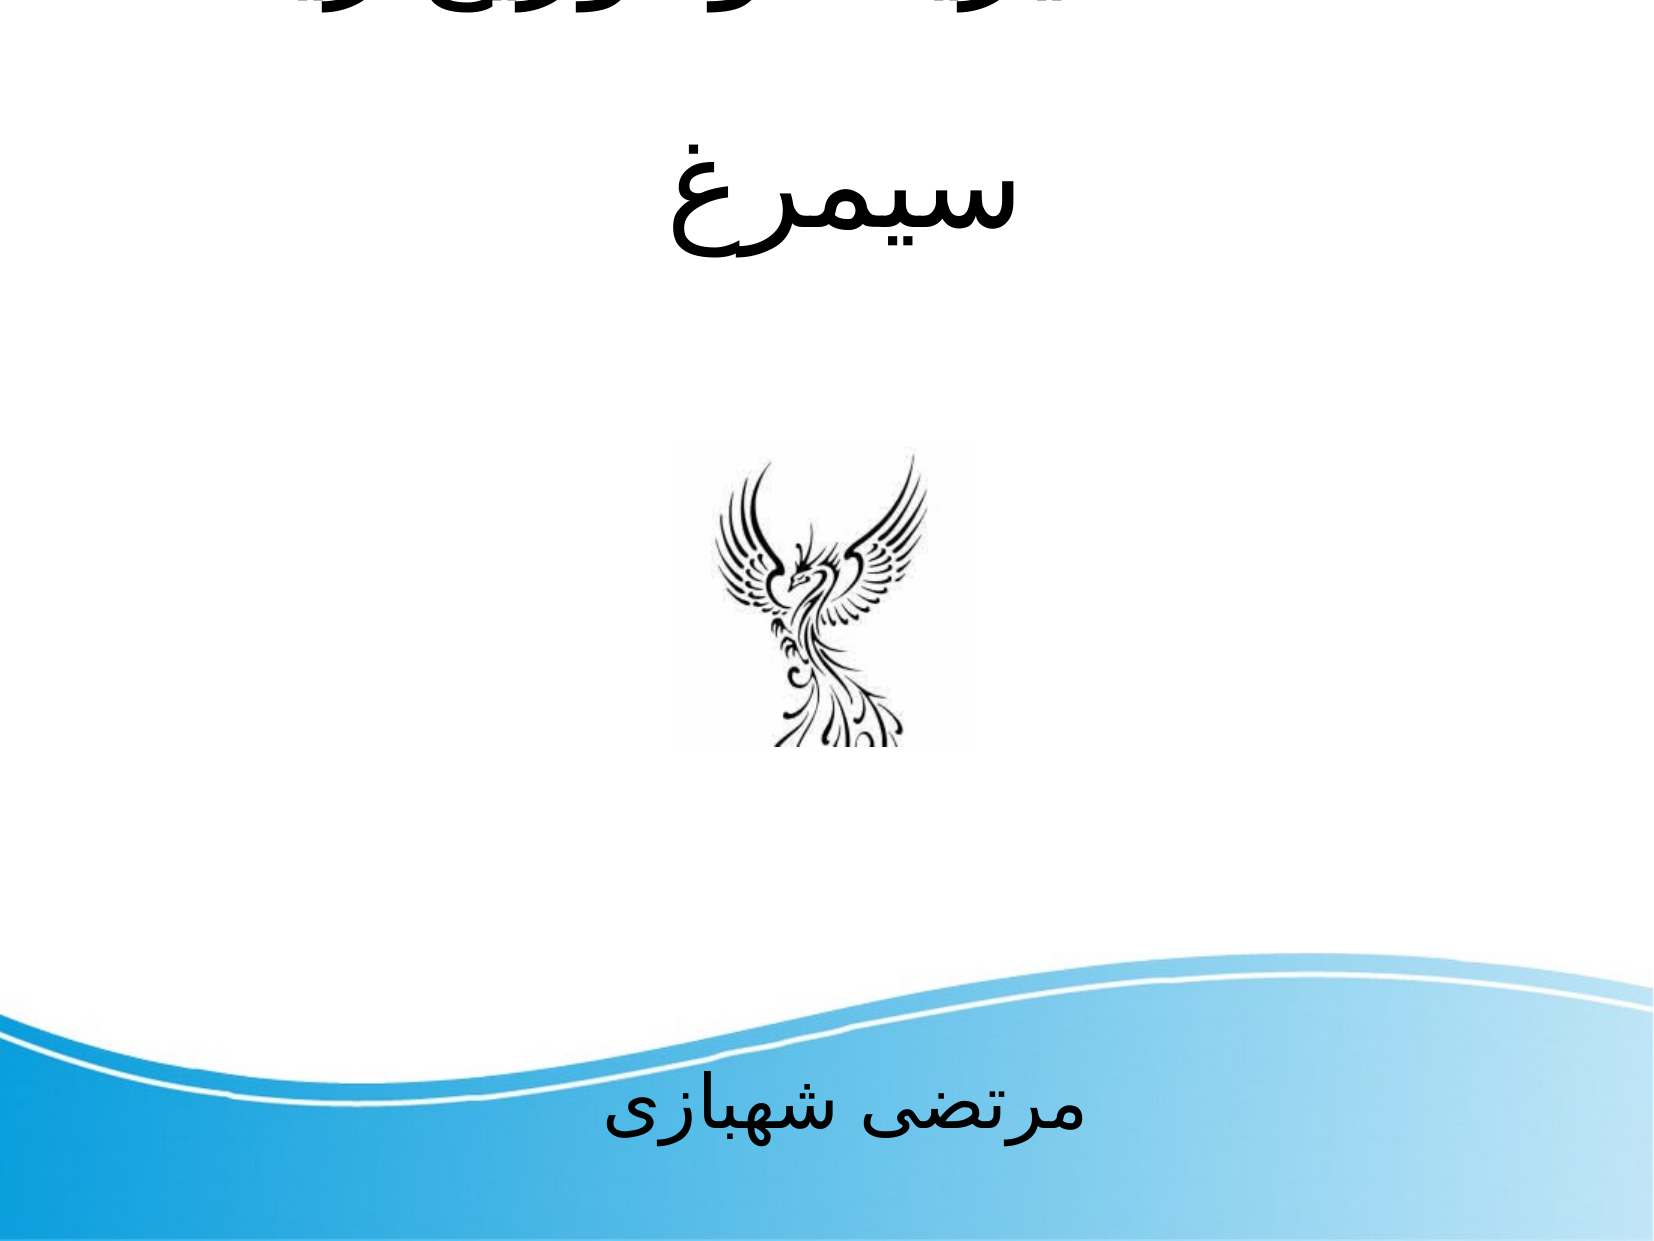

# سامانه مدیریت و توزیع رینگ سیمرغ مرتضی شهبازی تابستان۹۹